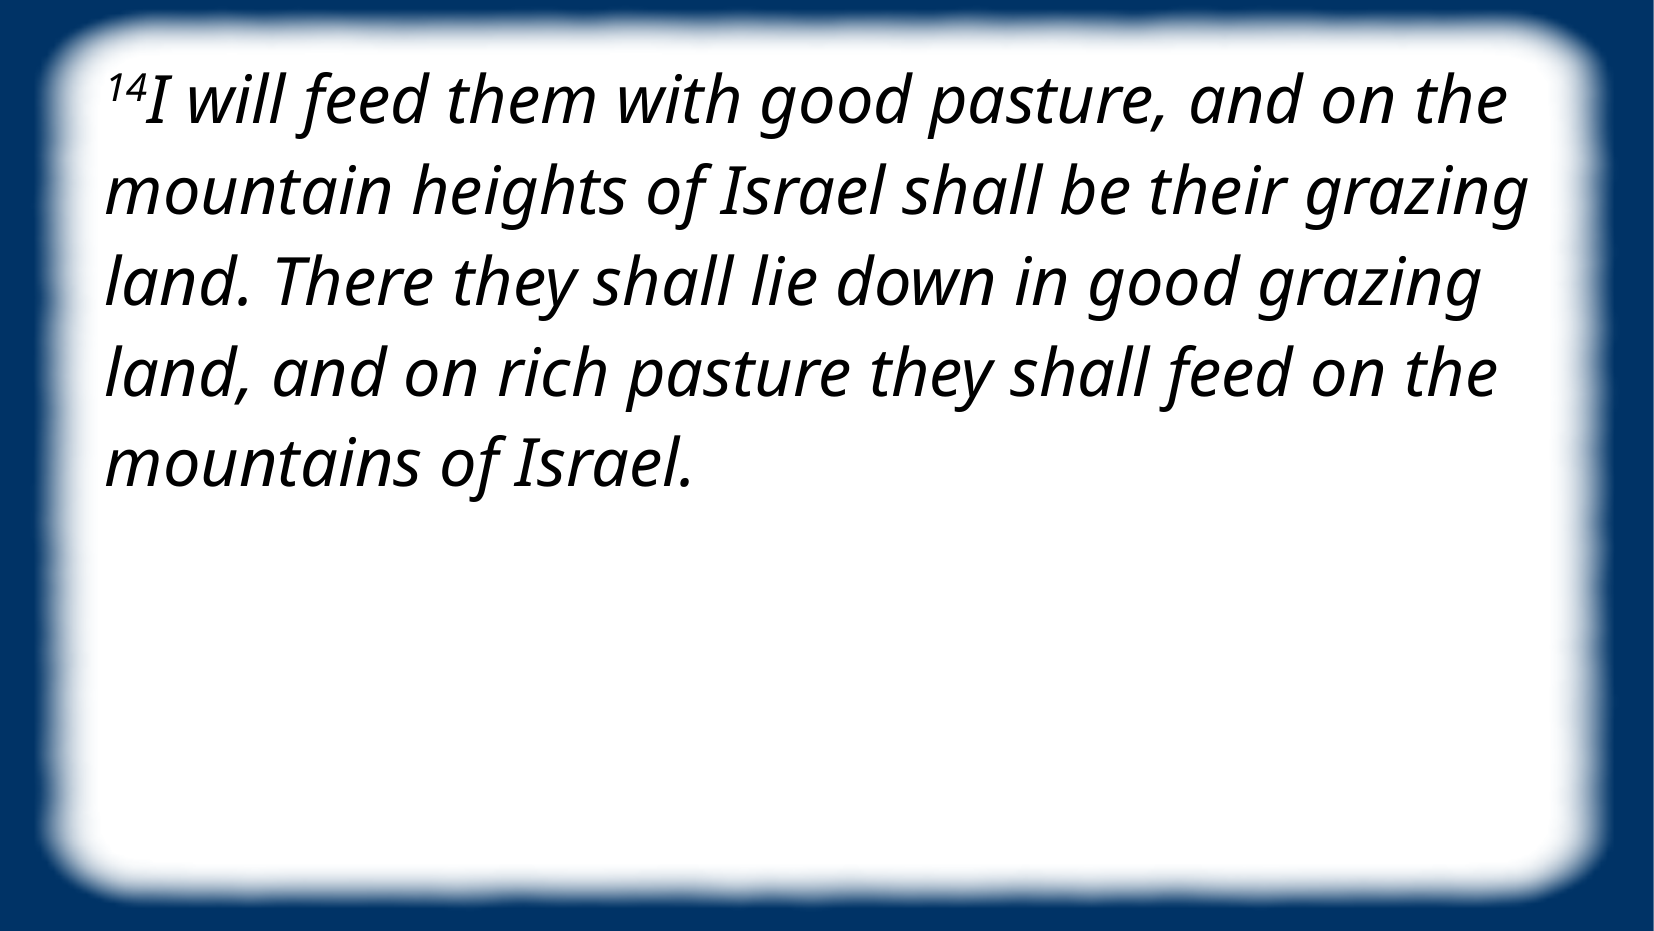

14I will feed them with good pasture, and on the mountain heights of Israel shall be their grazing land. There they shall lie down in good grazing land, and on rich pasture they shall feed on the mountains of Israel.